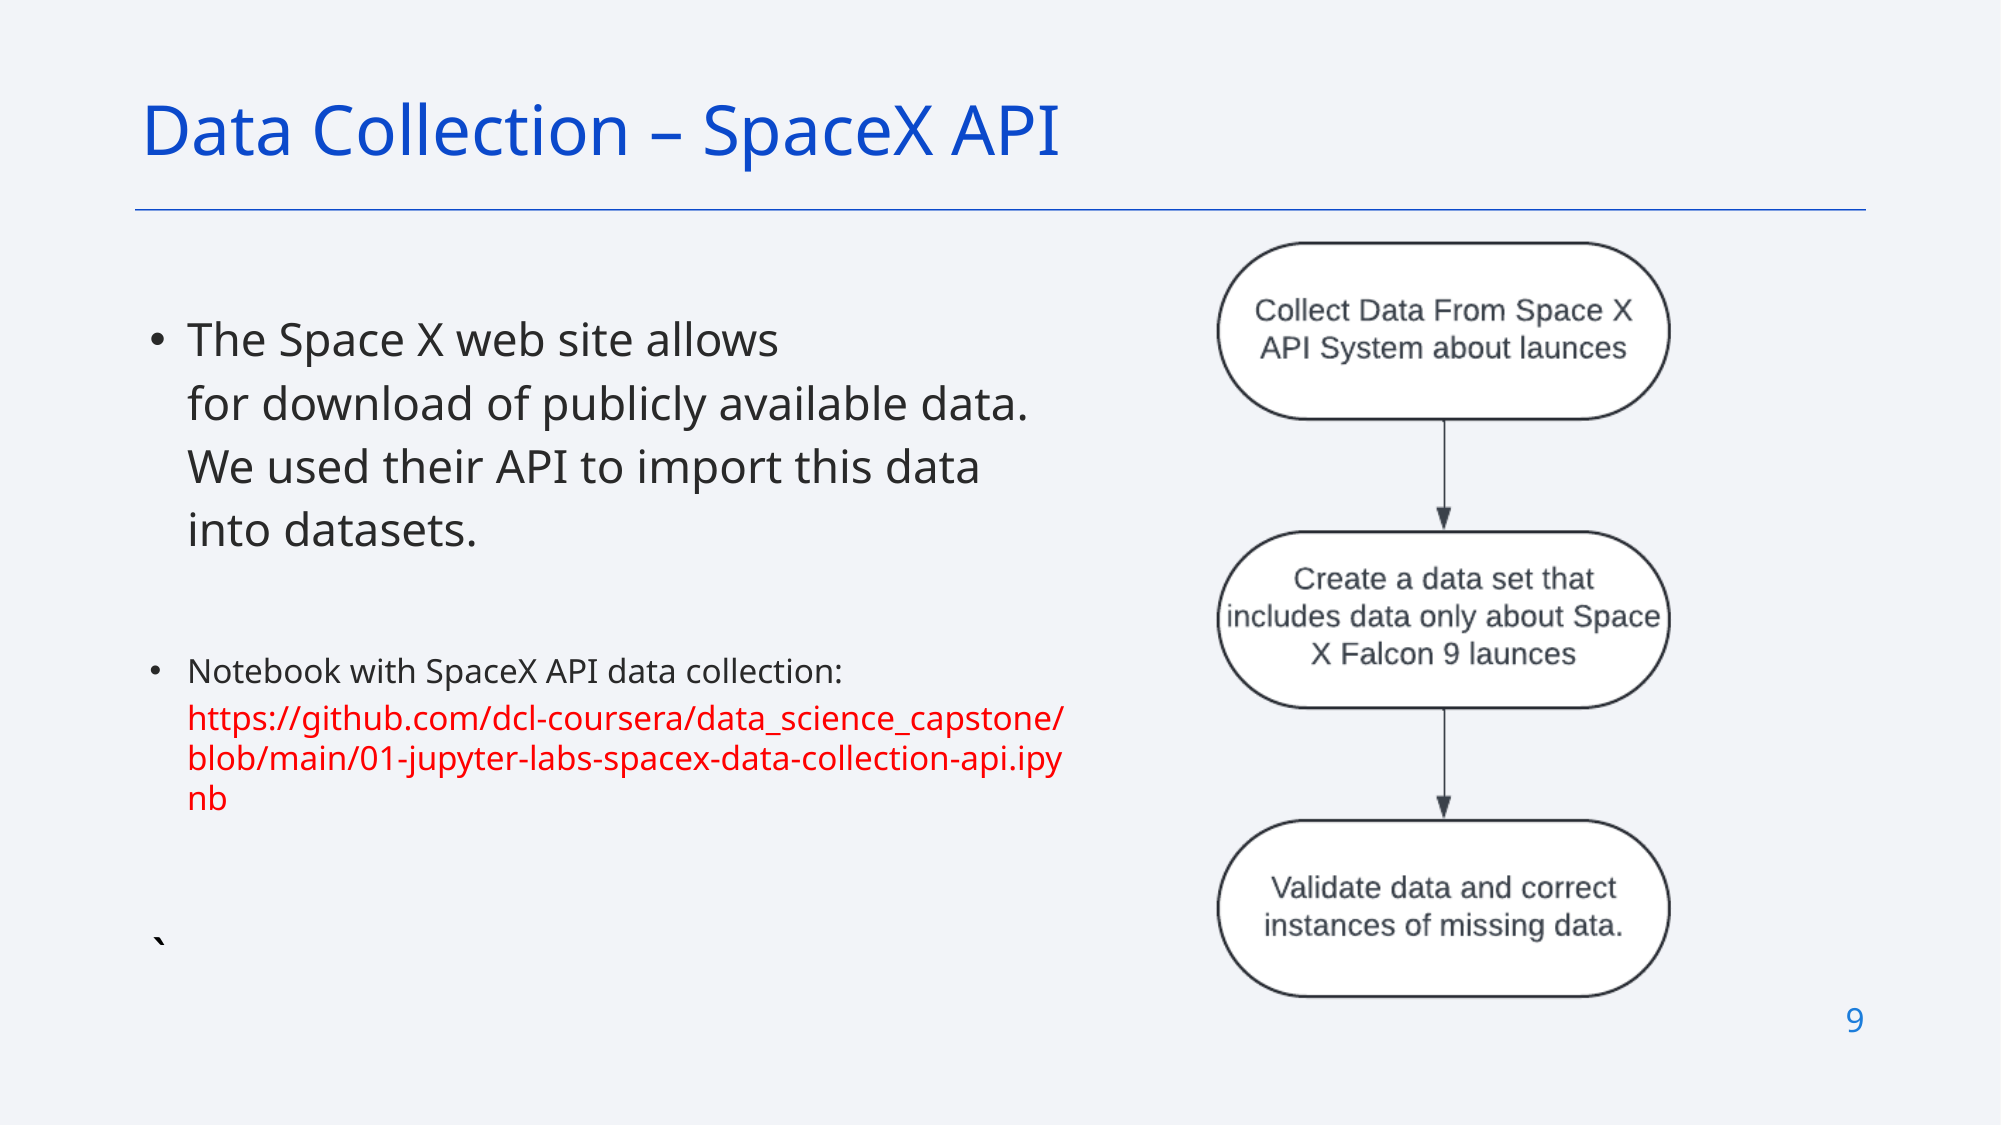

Data Collection – SpaceX API
# The Space X web site allows for download of publicly available data. We used their API to import this data into datasets.
Notebook with SpaceX API data collection:
https://github.com/dcl-coursera/data_science_capstone/blob/main/01-jupyter-labs-spacex-data-collection-api.ipynb
`
9